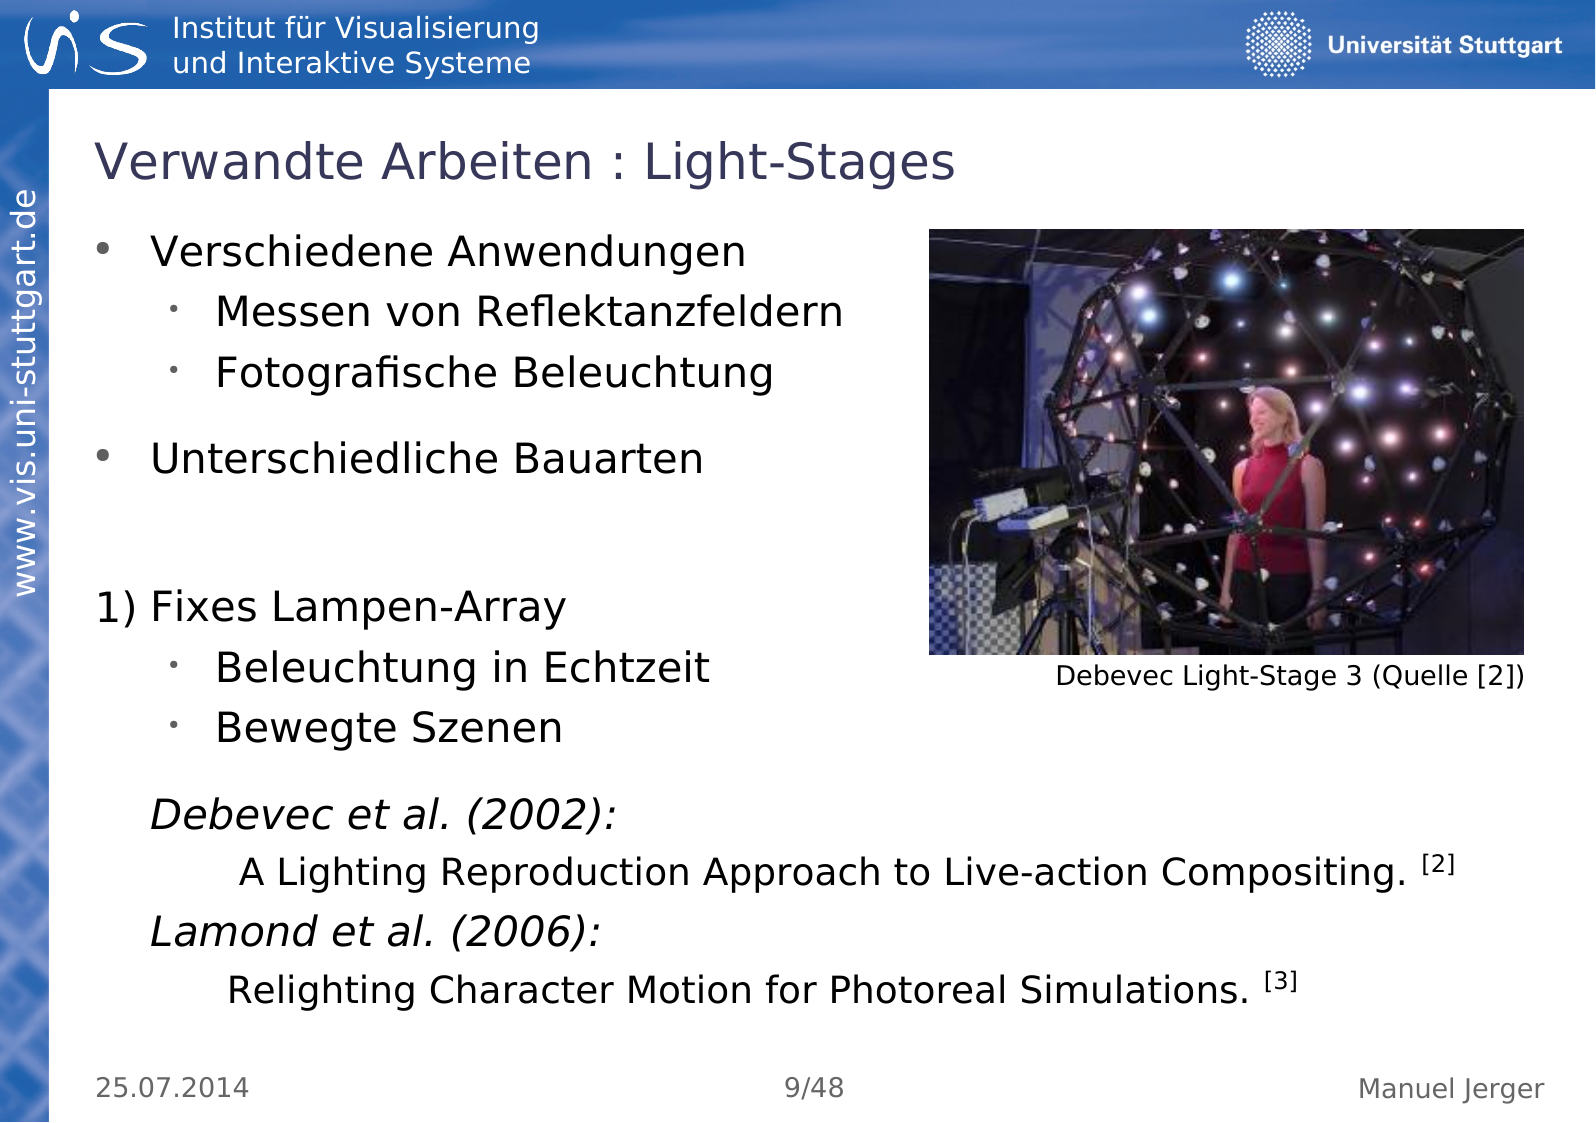

# Verwandte Arbeiten : Light-Stages
Verschiedene Anwendungen
Messen von Reflektanzfeldern
Fotografische Beleuchtung
Unterschiedliche Bauarten
Fixes Lampen-Array
Beleuchtung in Echtzeit
Bewegte Szenen
Debevec et al. (2002):
 A Lighting Reproduction Approach to Live-action Compositing. [2]
Lamond et al. (2006):
 Relighting Character Motion for Photoreal Simulations. [3]
1)
Debevec Light-Stage 3 (Quelle [2])